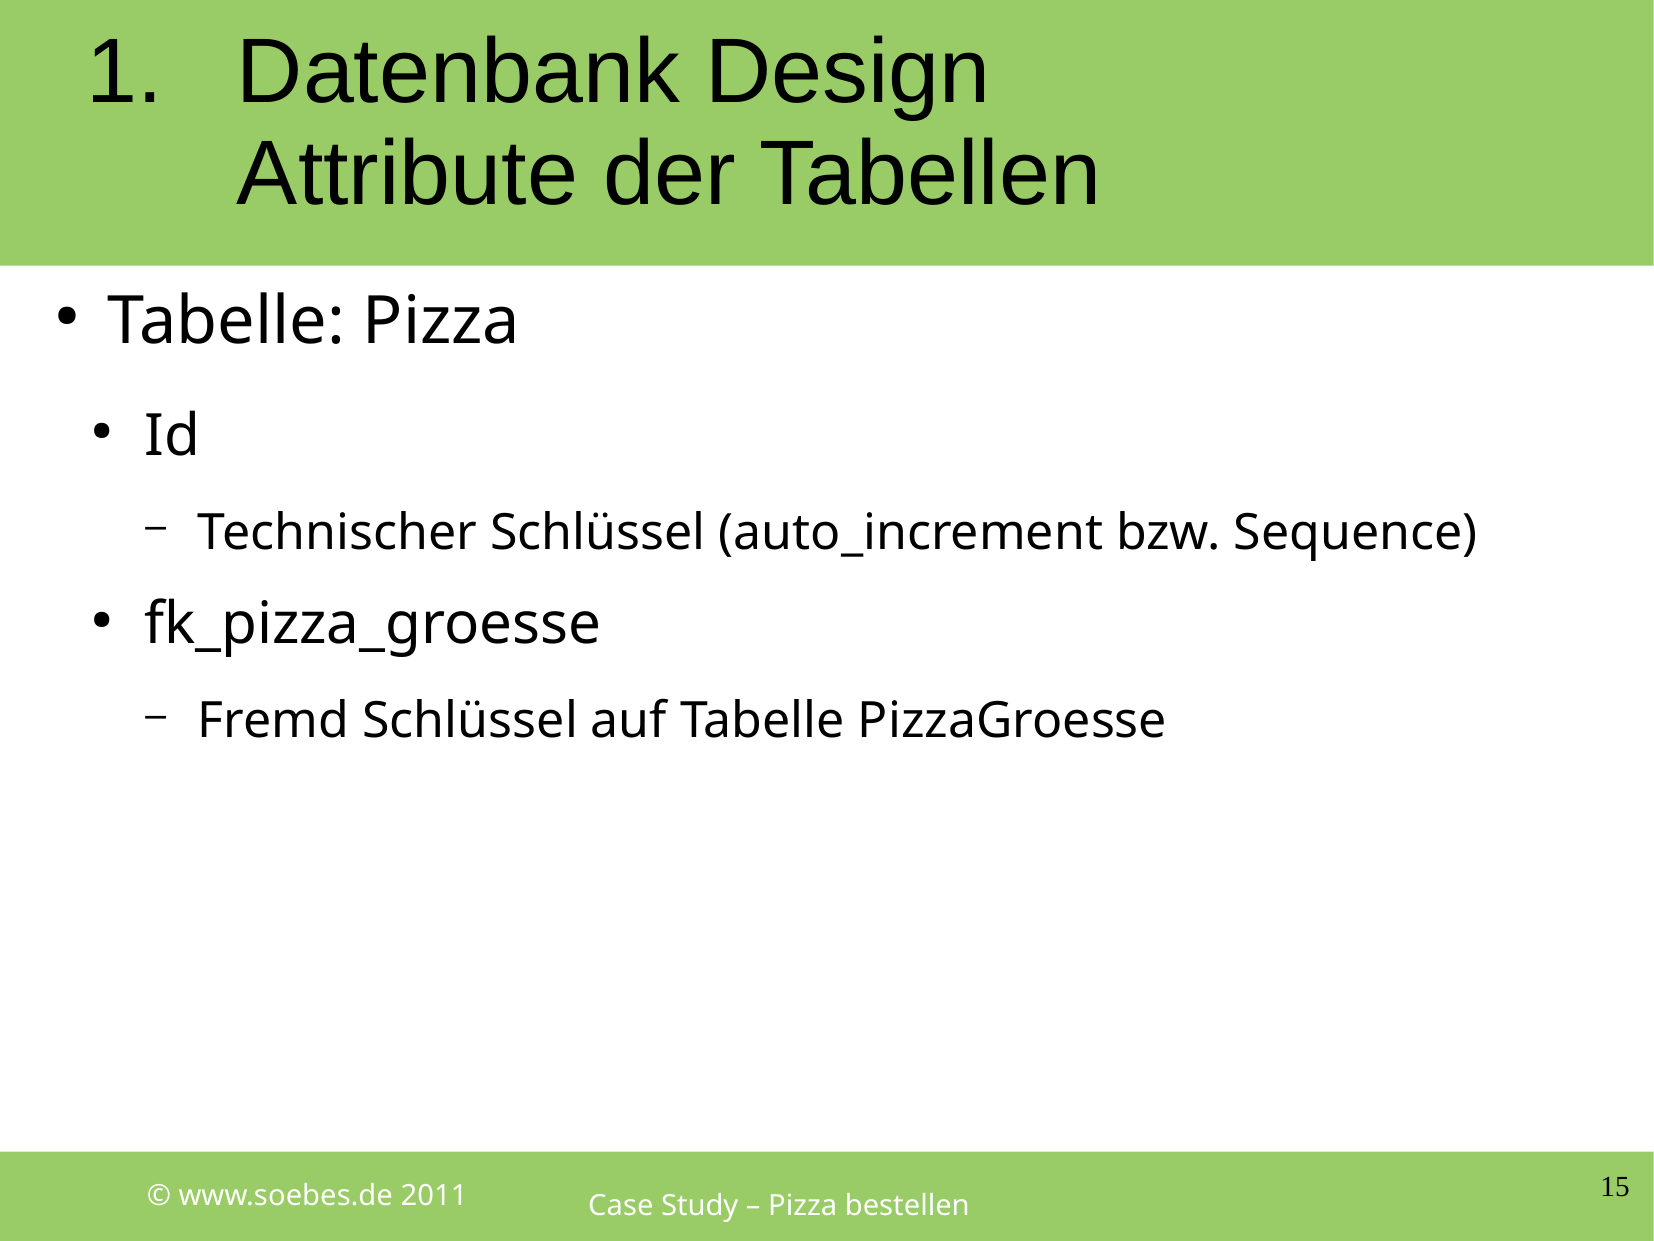

# 1.	Datenbank Design Attribute der Tabellen
Tabelle: Pizza
Id
Technischer Schlüssel (auto_increment bzw. Sequence)
fk_pizza_groesse
Fremd Schlüssel auf Tabelle PizzaGroesse
15